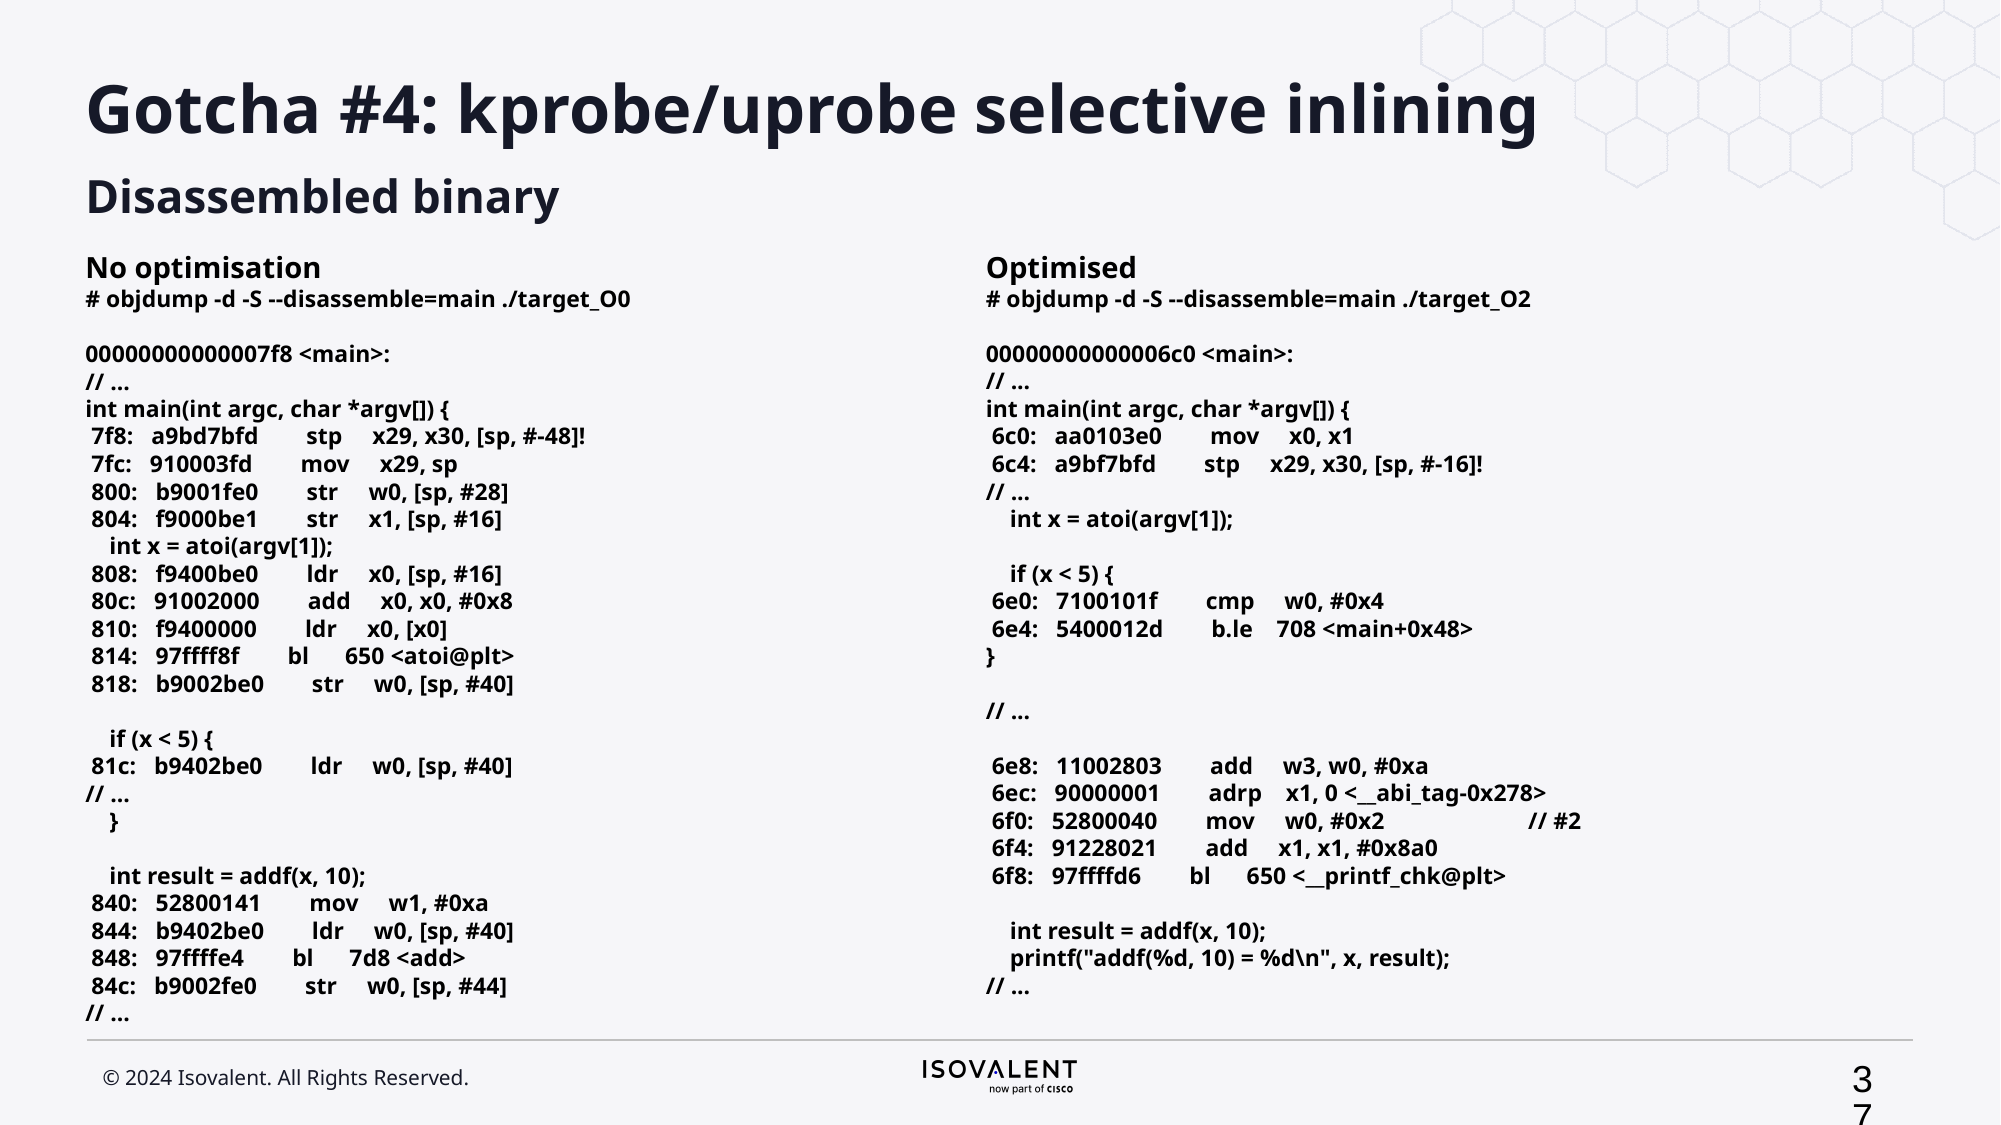

# Gotcha #4: kprobe/uprobe selective inlining
Disassembled binary
No optimisation
# objdump -d -S --disassemble=main ./target_O0
00000000000007f8 <main>:
// ...
int main(int argc, char *argv[]) {
 7f8: a9bd7bfd stp x29, x30, [sp, #-48]!
 7fc: 910003fd mov x29, sp
 800: b9001fe0 str w0, [sp, #28]
 804: f9000be1 str x1, [sp, #16]
 int x = atoi(argv[1]);
 808: f9400be0 ldr x0, [sp, #16]
 80c: 91002000 add x0, x0, #0x8
 810: f9400000 ldr x0, [x0]
 814: 97ffff8f bl 650 <atoi@plt>
 818: b9002be0 str w0, [sp, #40]
 if (x < 5) {
 81c: b9402be0 ldr w0, [sp, #40]
// ...
 }
 int result = addf(x, 10);
 840: 52800141 mov w1, #0xa
 844: b9402be0 ldr w0, [sp, #40]
 848: 97ffffe4 bl 7d8 <add>
 84c: b9002fe0 str w0, [sp, #44]
// ...
Optimised
# objdump -d -S --disassemble=main ./target_O2
00000000000006c0 <main>:
// ...
int main(int argc, char *argv[]) {
 6c0: aa0103e0 mov x0, x1
 6c4: a9bf7bfd stp x29, x30, [sp, #-16]!
// ...
 int x = atoi(argv[1]);
 if (x < 5) {
 6e0: 7100101f cmp w0, #0x4
 6e4: 5400012d b.le 708 <main+0x48>
}
// ...
 6e8: 11002803 add w3, w0, #0xa
 6ec: 90000001 adrp x1, 0 <__abi_tag-0x278>
 6f0: 52800040 mov w0, #0x2 // #2
 6f4: 91228021 add x1, x1, #0x8a0
 6f8: 97ffffd6 bl 650 <__printf_chk@plt>
 int result = addf(x, 10);
 printf("addf(%d, 10) = %d\n", x, result);
// ...